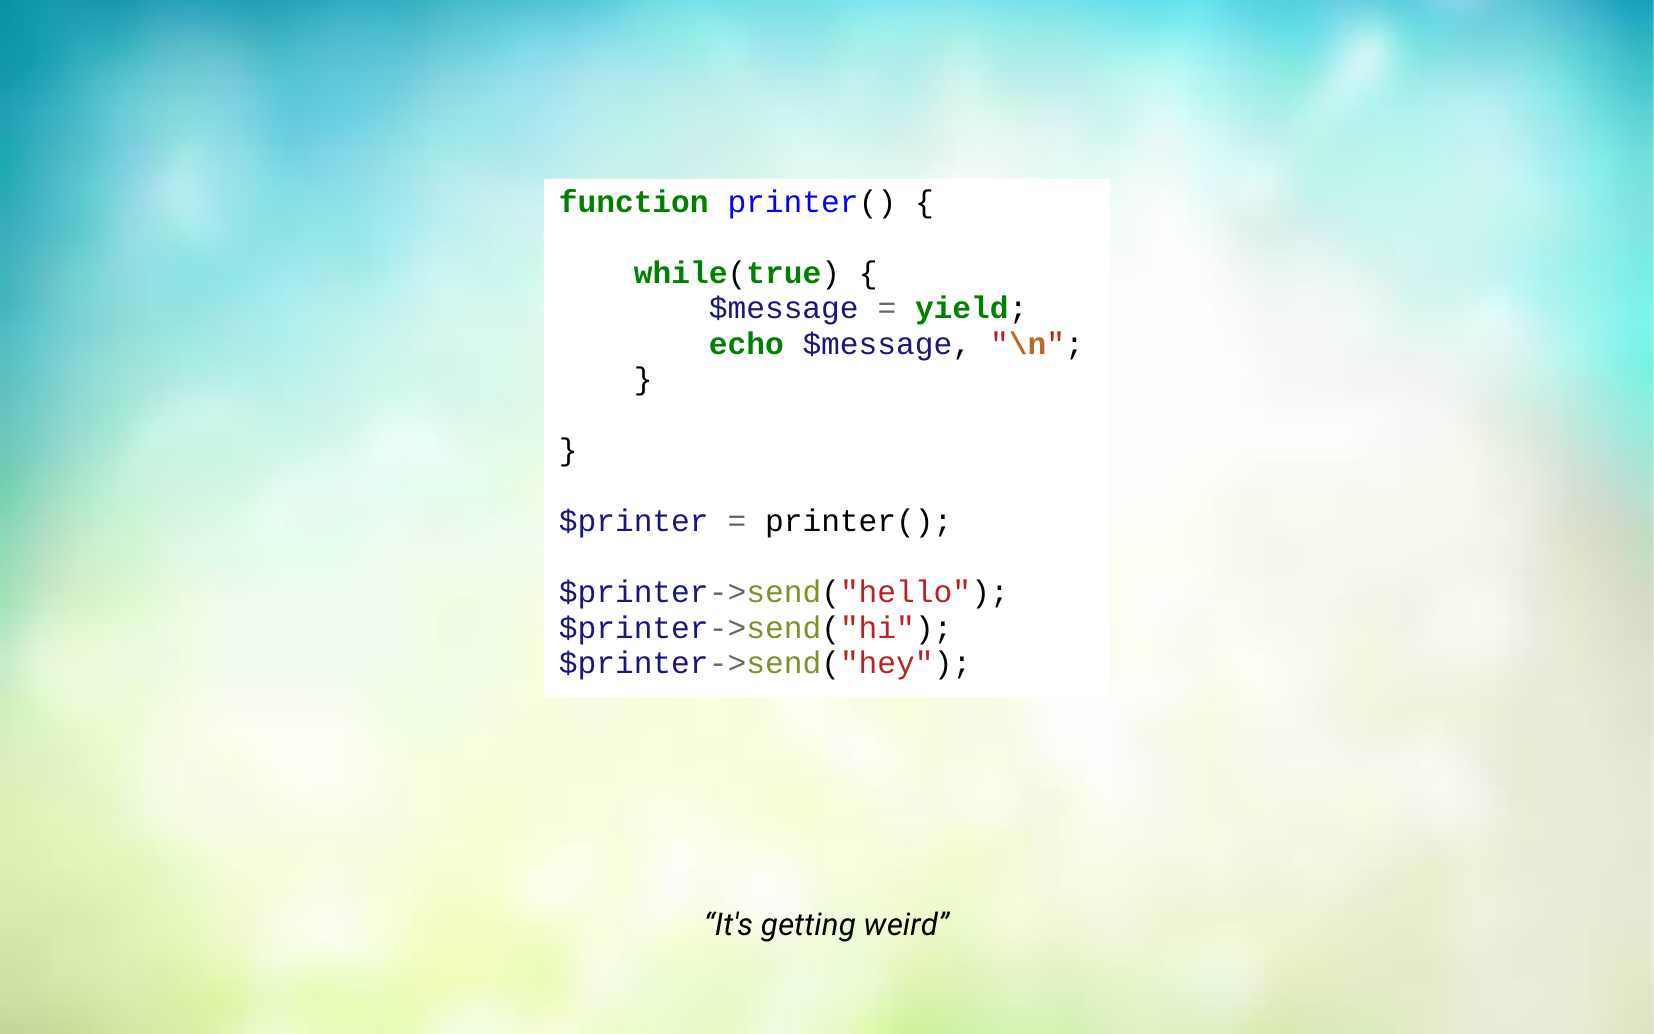

function printer() {
 while(true) {
 $message = yield;
 echo $message, "\n";
 }
}
$printer = printer();
$printer->send("hello");
$printer->send("hi");
$printer->send("hey");
“It's getting weird”